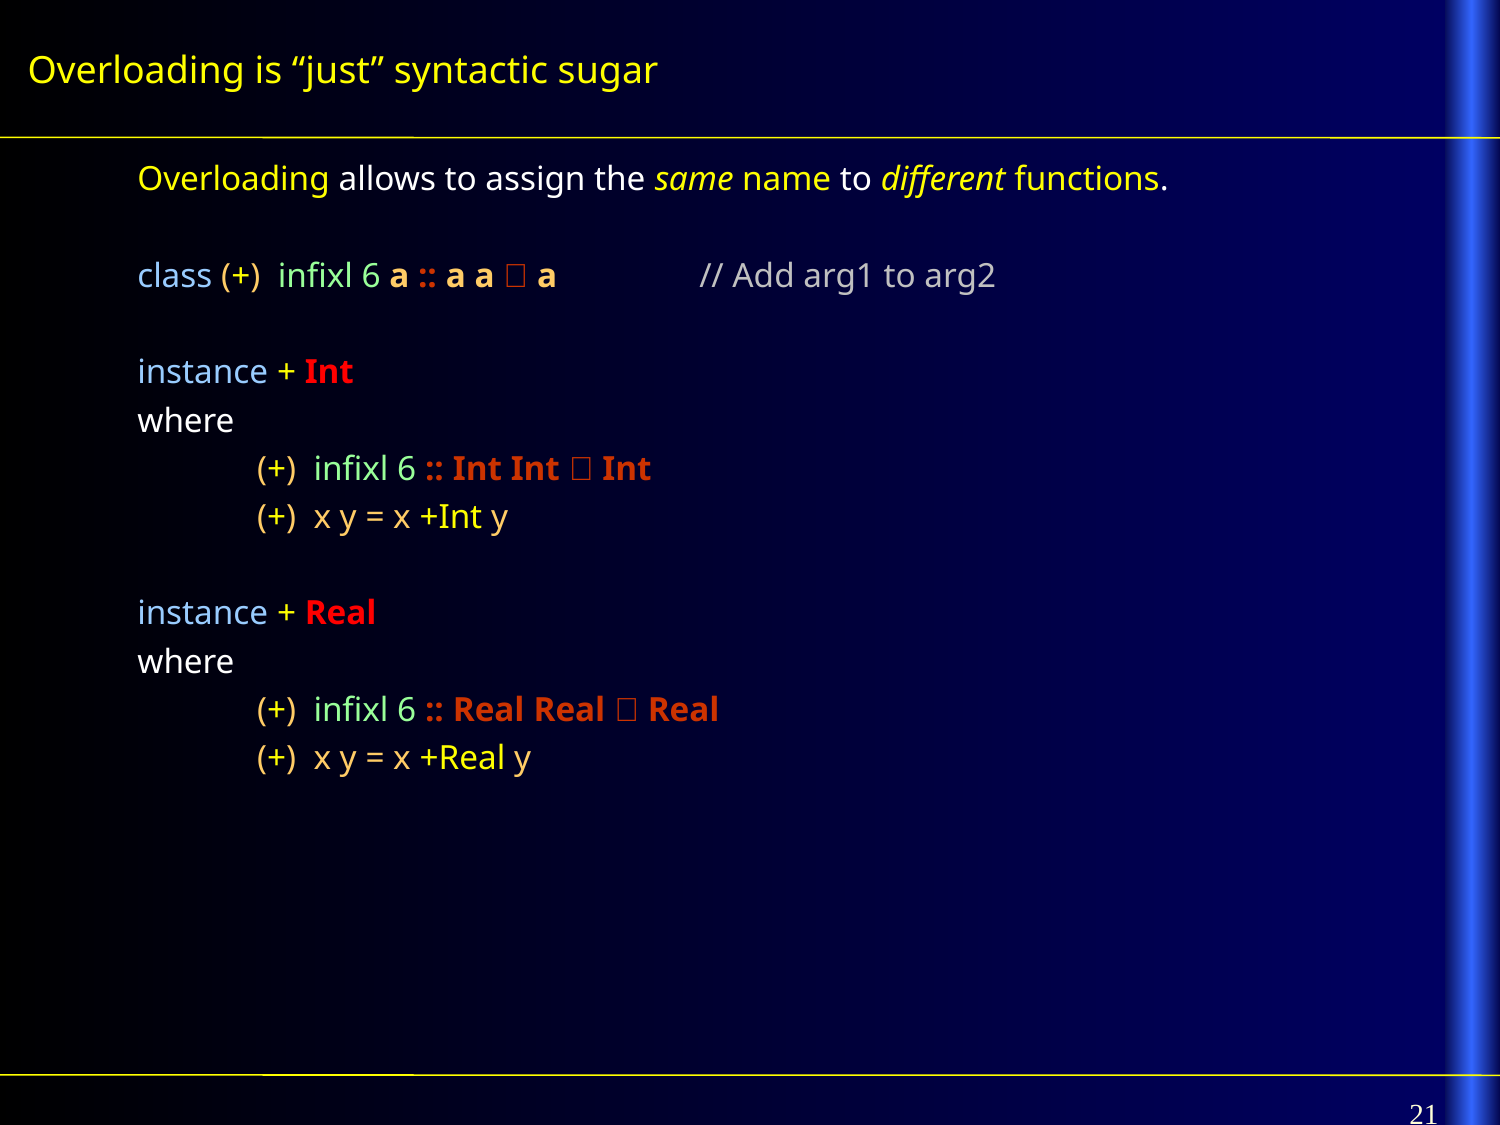

Overloading is “just” syntactic sugar
Overloading allows to assign the same name to different functions.
class (+) infixl 6 a :: a a  a		// Add arg1 to arg2
instance + Int
where
 		(+) infixl 6 :: Int Int  Int
 		(+) x y = x +Int y
instance + Real
where
 		(+) infixl 6 :: Real Real  Real
 		(+) x y = x +Real y